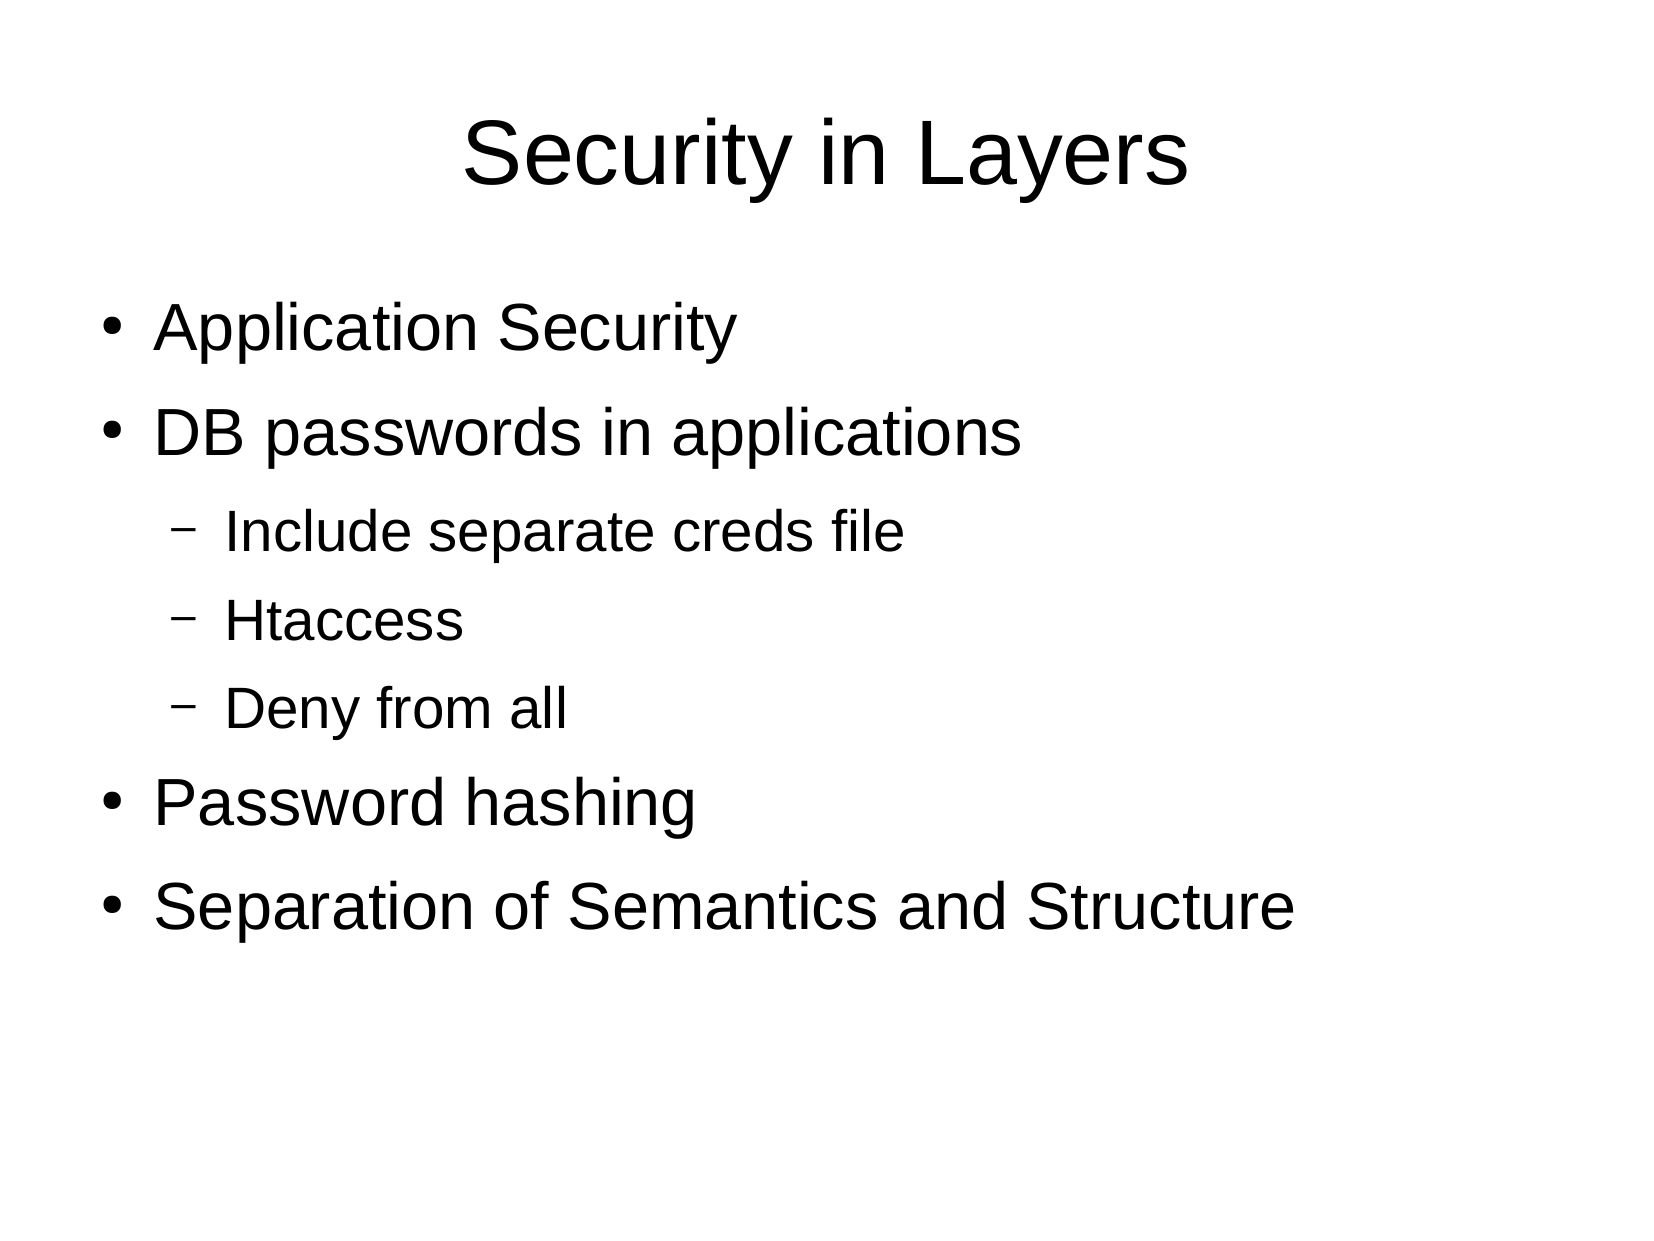

# Security in Layers
Application Security
DB passwords in applications
Include separate creds file
Htaccess
Deny from all
Password hashing
Separation of Semantics and Structure